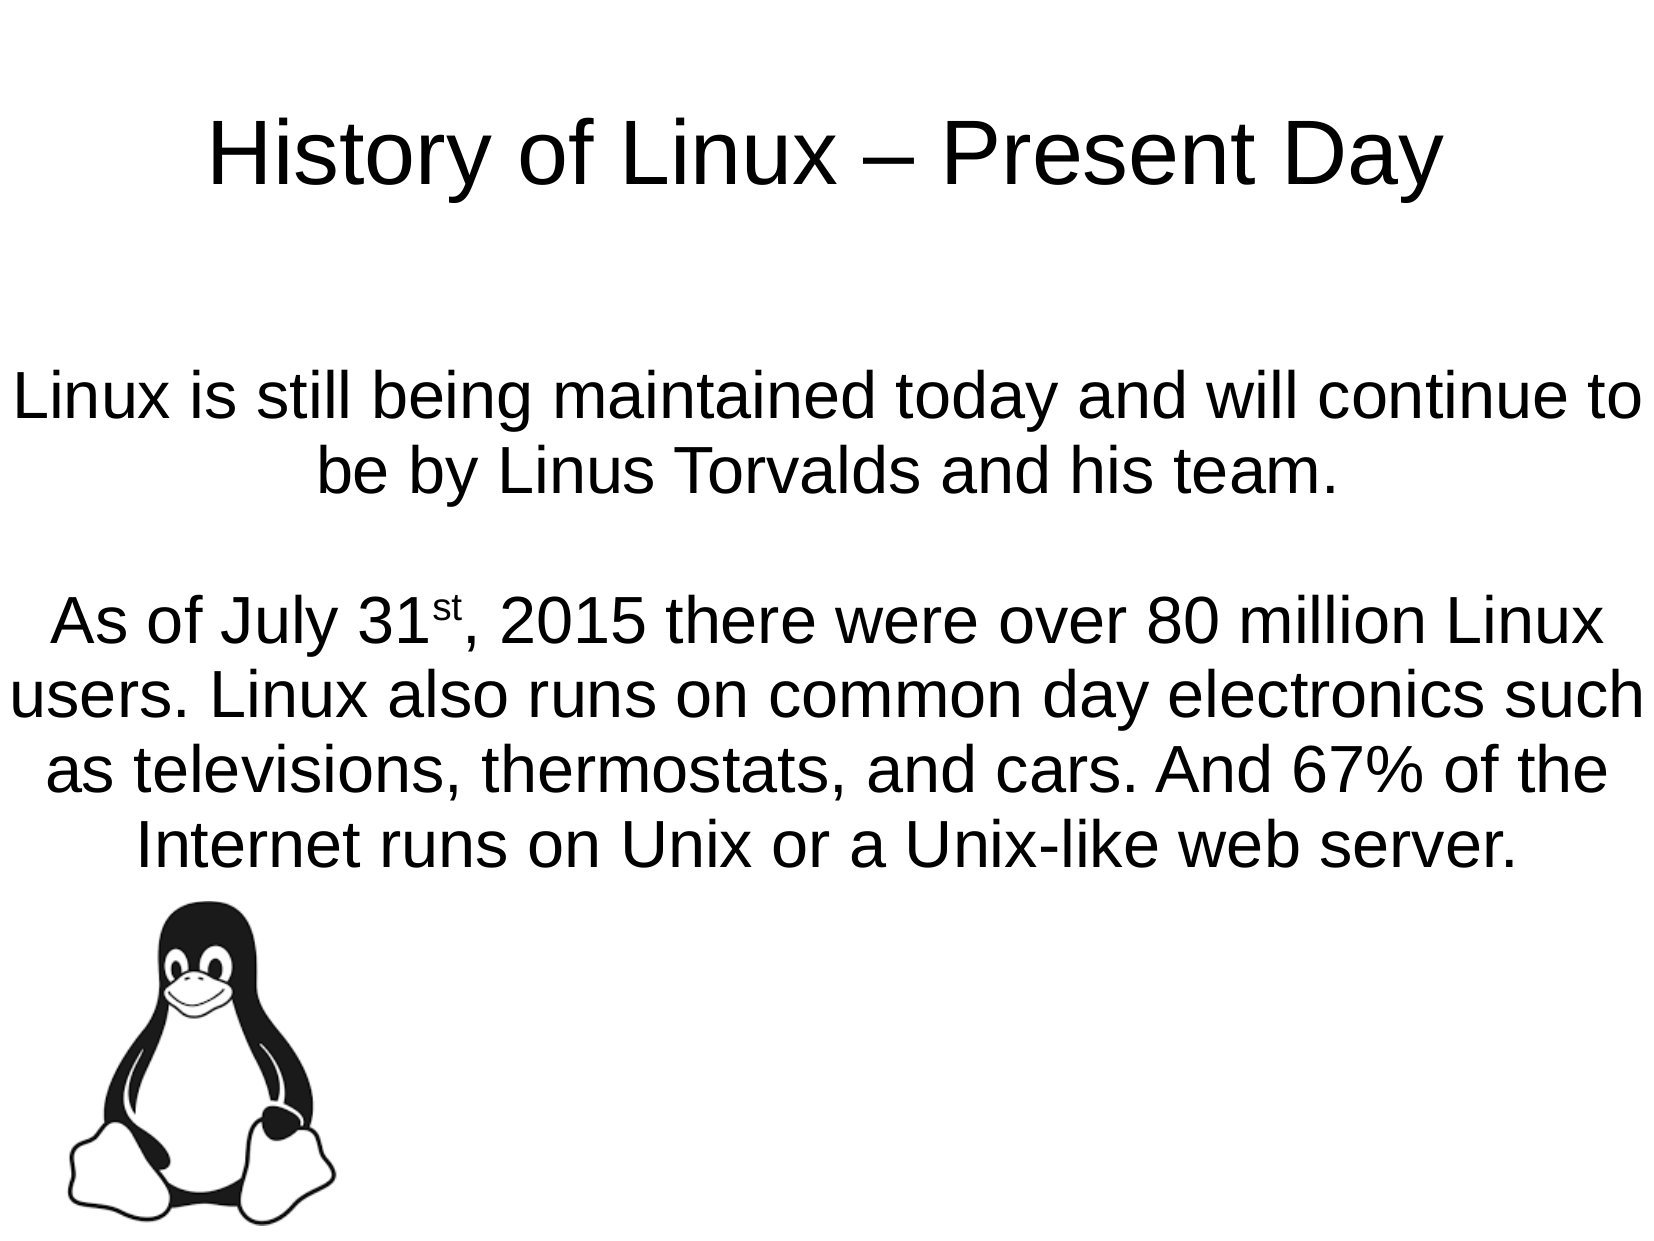

# History of Linux – Present Day
Linux is still being maintained today and will continue to be by Linus Torvalds and his team.
As of July 31st, 2015 there were over 80 million Linux users. Linux also runs on common day electronics such as televisions, thermostats, and cars. And 67% of the Internet runs on Unix or a Unix-like web server.